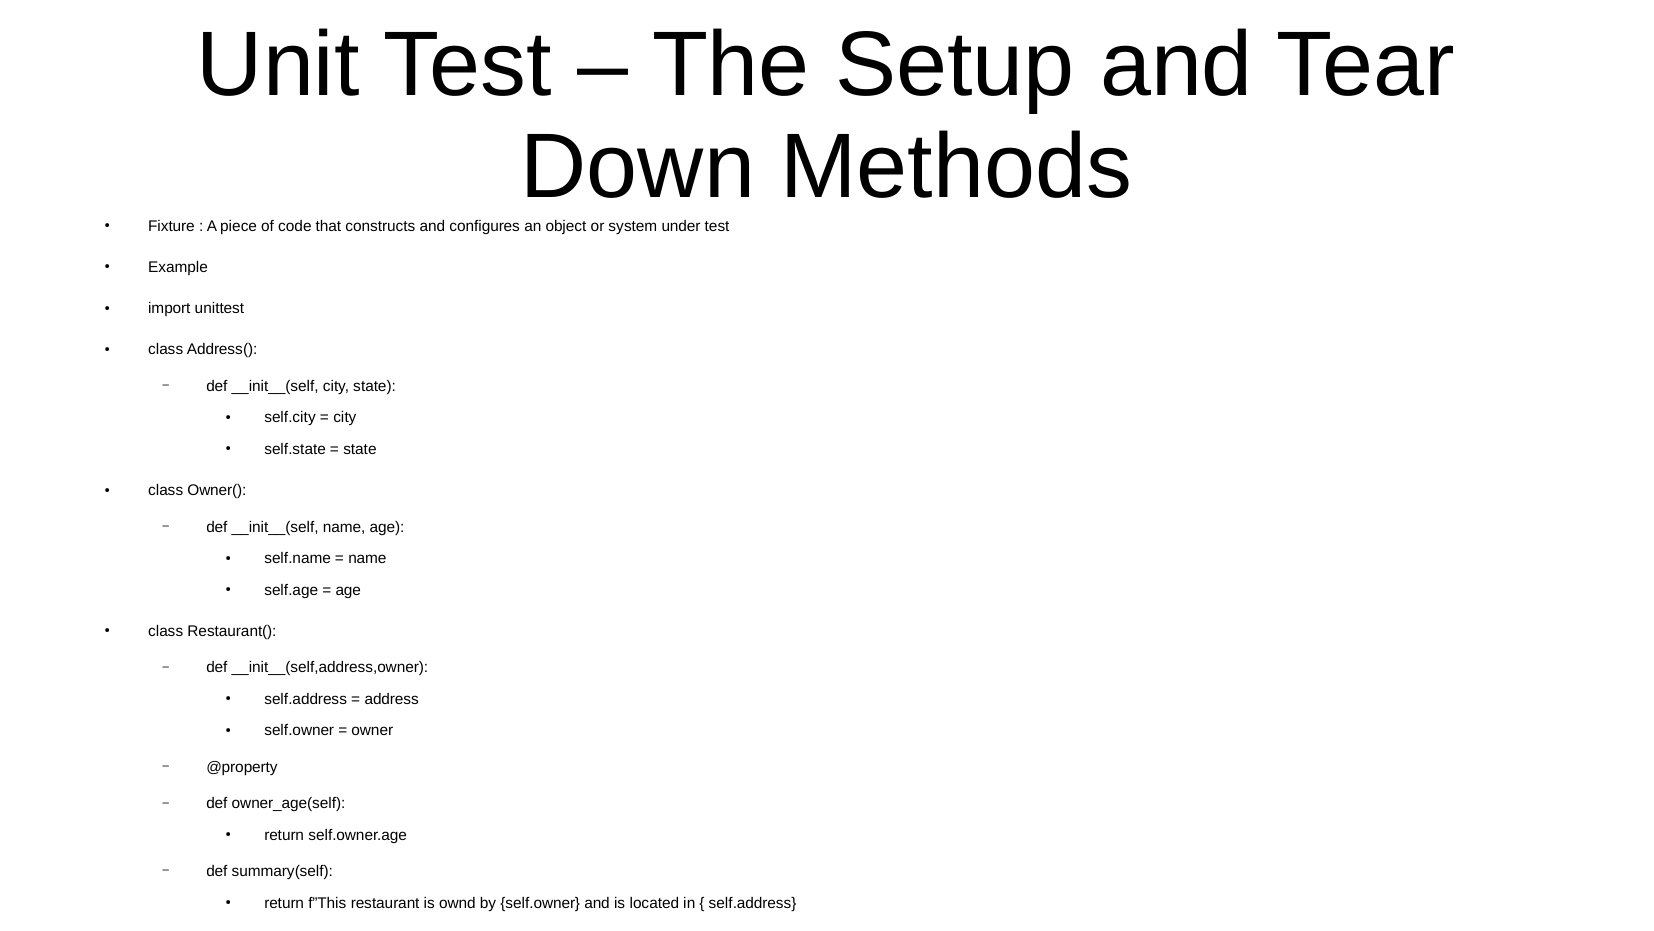

# Unit Test – The Setup and Tear Down Methods
Fixture : A piece of code that constructs and configures an object or system under test
Example
import unittest
class Address():
def __init__(self, city, state):
self.city = city
self.state = state
class Owner():
def __init__(self, name, age):
self.name = name
self.age = age
class Restaurant():
def __init__(self,address,owner):
self.address = address
self.owner = owner
@property
def owner_age(self):
return self.owner.age
def summary(self):
return f”This restaurant is ownd by {self.owner} and is located in { self.address}